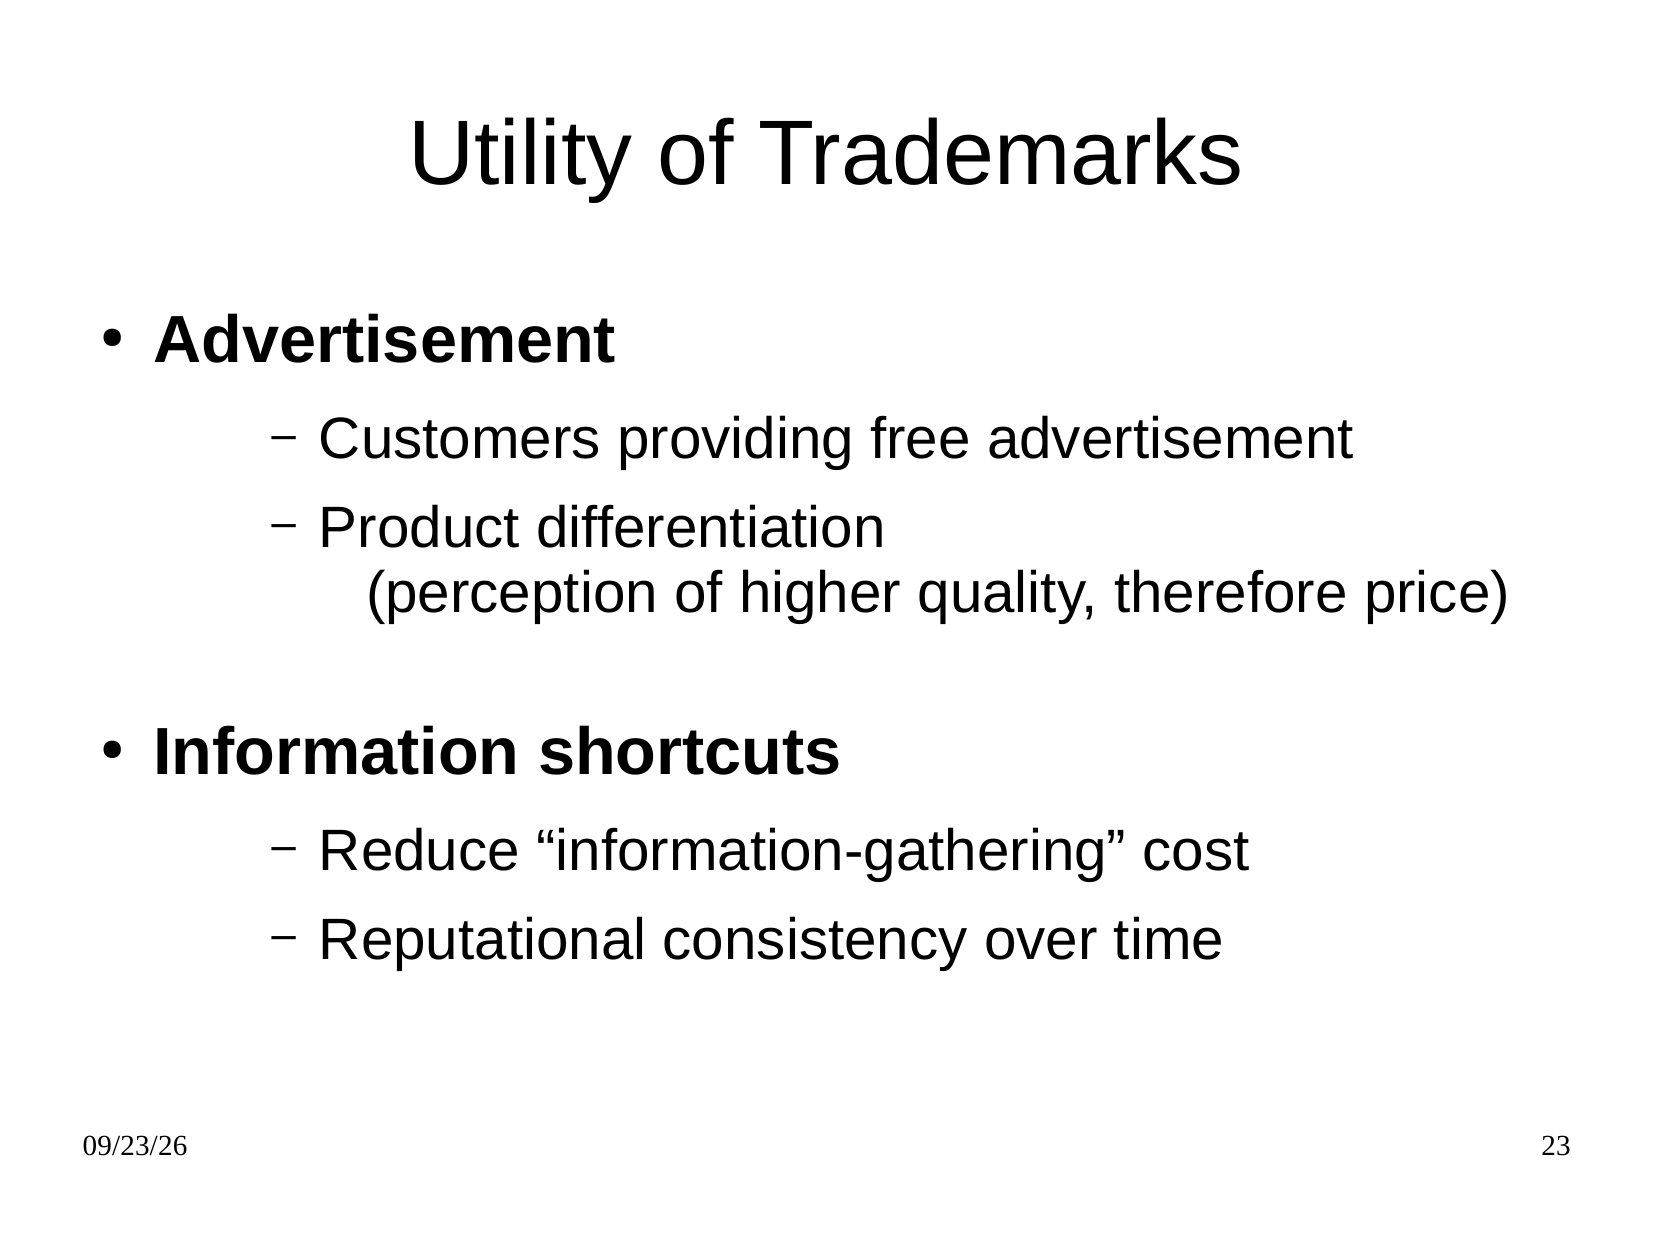

# Utility of Trademarks
Advertisement
Customers providing free advertisement
Product differentiation
(perception of higher quality, therefore price)
Information shortcuts
Reduce “information-gathering” cost
Reputational consistency over time
23